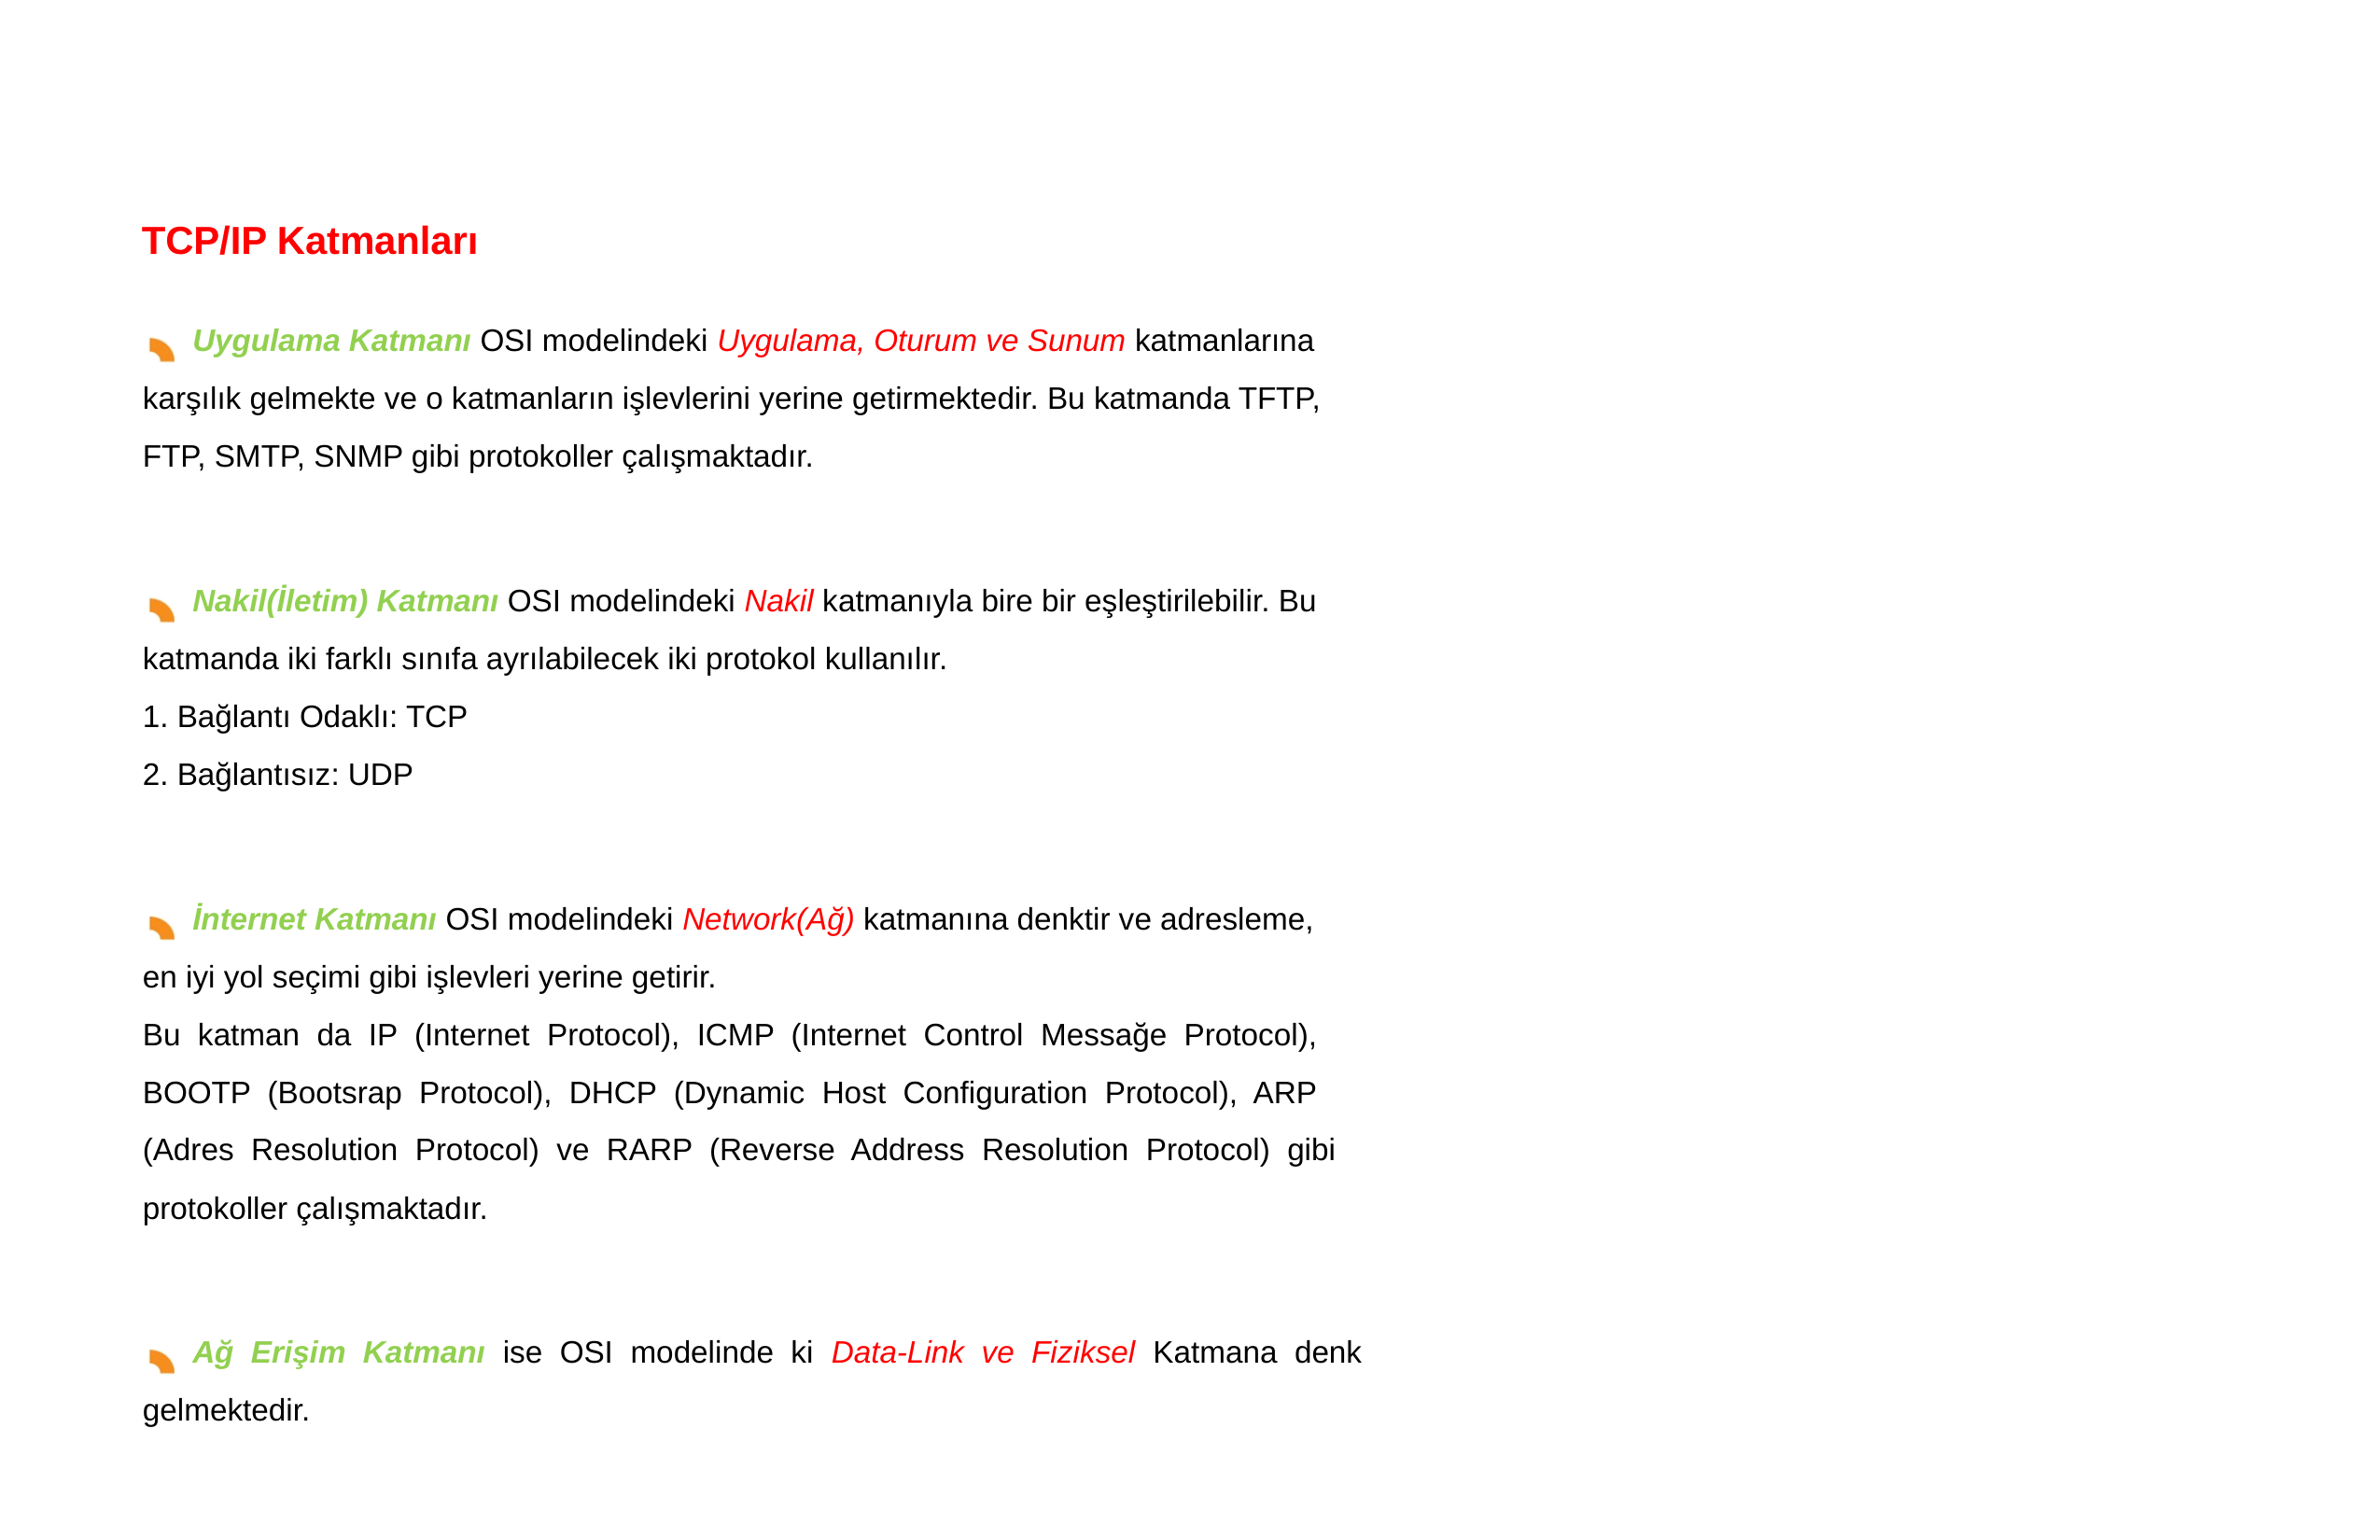

TCP/IP Katmanları
 Uygulama Katmanı OSI modelindeki Uygulama, Oturum ve Sunum katmanlarına
karşılık gelmekte ve o katmanların işlevlerini yerine getirmektedir. Bu katmanda TFTP,
FTP, SMTP, SNMP gibi protokoller çalışmaktadır.
 Nakil(İletim) Katmanı OSI modelindeki Nakil katmanıyla bire bir eşleştirilebilir. Bu
katmanda iki farklı sınıfa ayrılabilecek iki protokol kullanılır.
1. Bağlantı Odaklı: TCP
2. Bağlantısız: UDP
 İnternet Katmanı OSI modelindeki Network(Ağ) katmanına denktir ve adresleme,
en iyi yol seçimi gibi işlevleri yerine getirir.
Bu katman da IP (Internet Protocol), ICMP (Internet Control Messağe Protocol),
BOOTP (Bootsrap Protocol), DHCP (Dynamic Host Configuration Protocol), ARP
(Adres Resolution Protocol) ve RARP (Reverse Address Resolution Protocol) gibi
protokoller çalışmaktadır.
 Ağ Erişim Katmanı ise OSI modelinde ki Data-Link ve Fiziksel Katmana denk
gelmektedir.